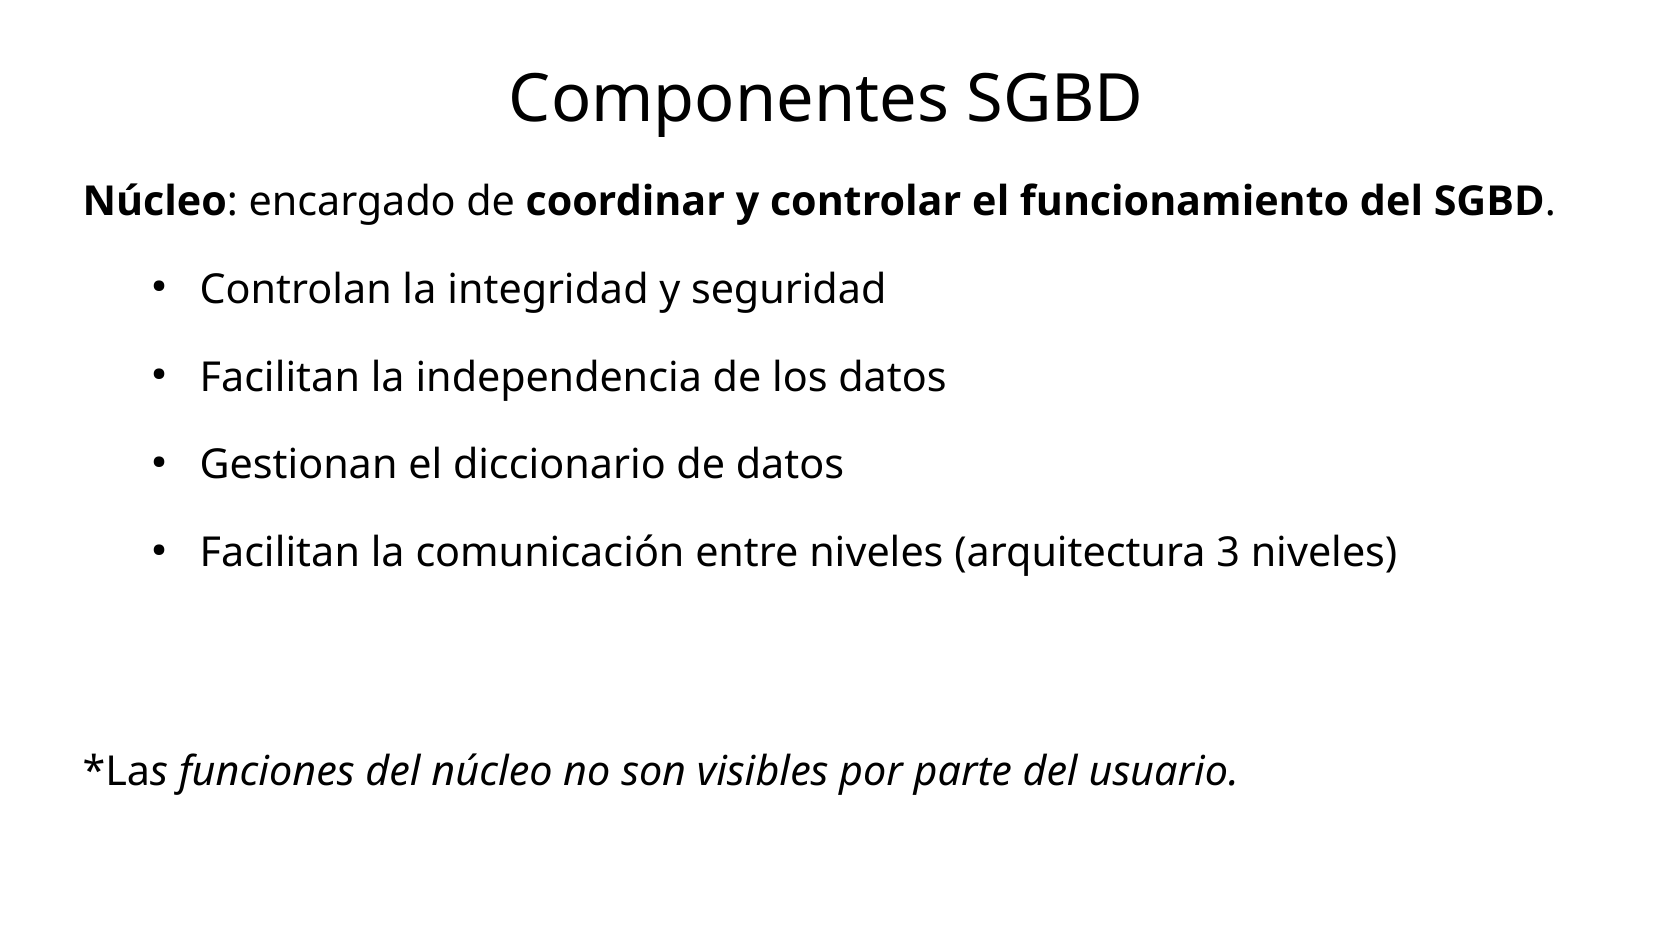

# Componentes SGBD
Núcleo: encargado de coordinar y controlar el funcionamiento del SGBD.
Controlan la integridad y seguridad
Facilitan la independencia de los datos
Gestionan el diccionario de datos
Facilitan la comunicación entre niveles (arquitectura 3 niveles)
*Las funciones del núcleo no son visibles por parte del usuario.